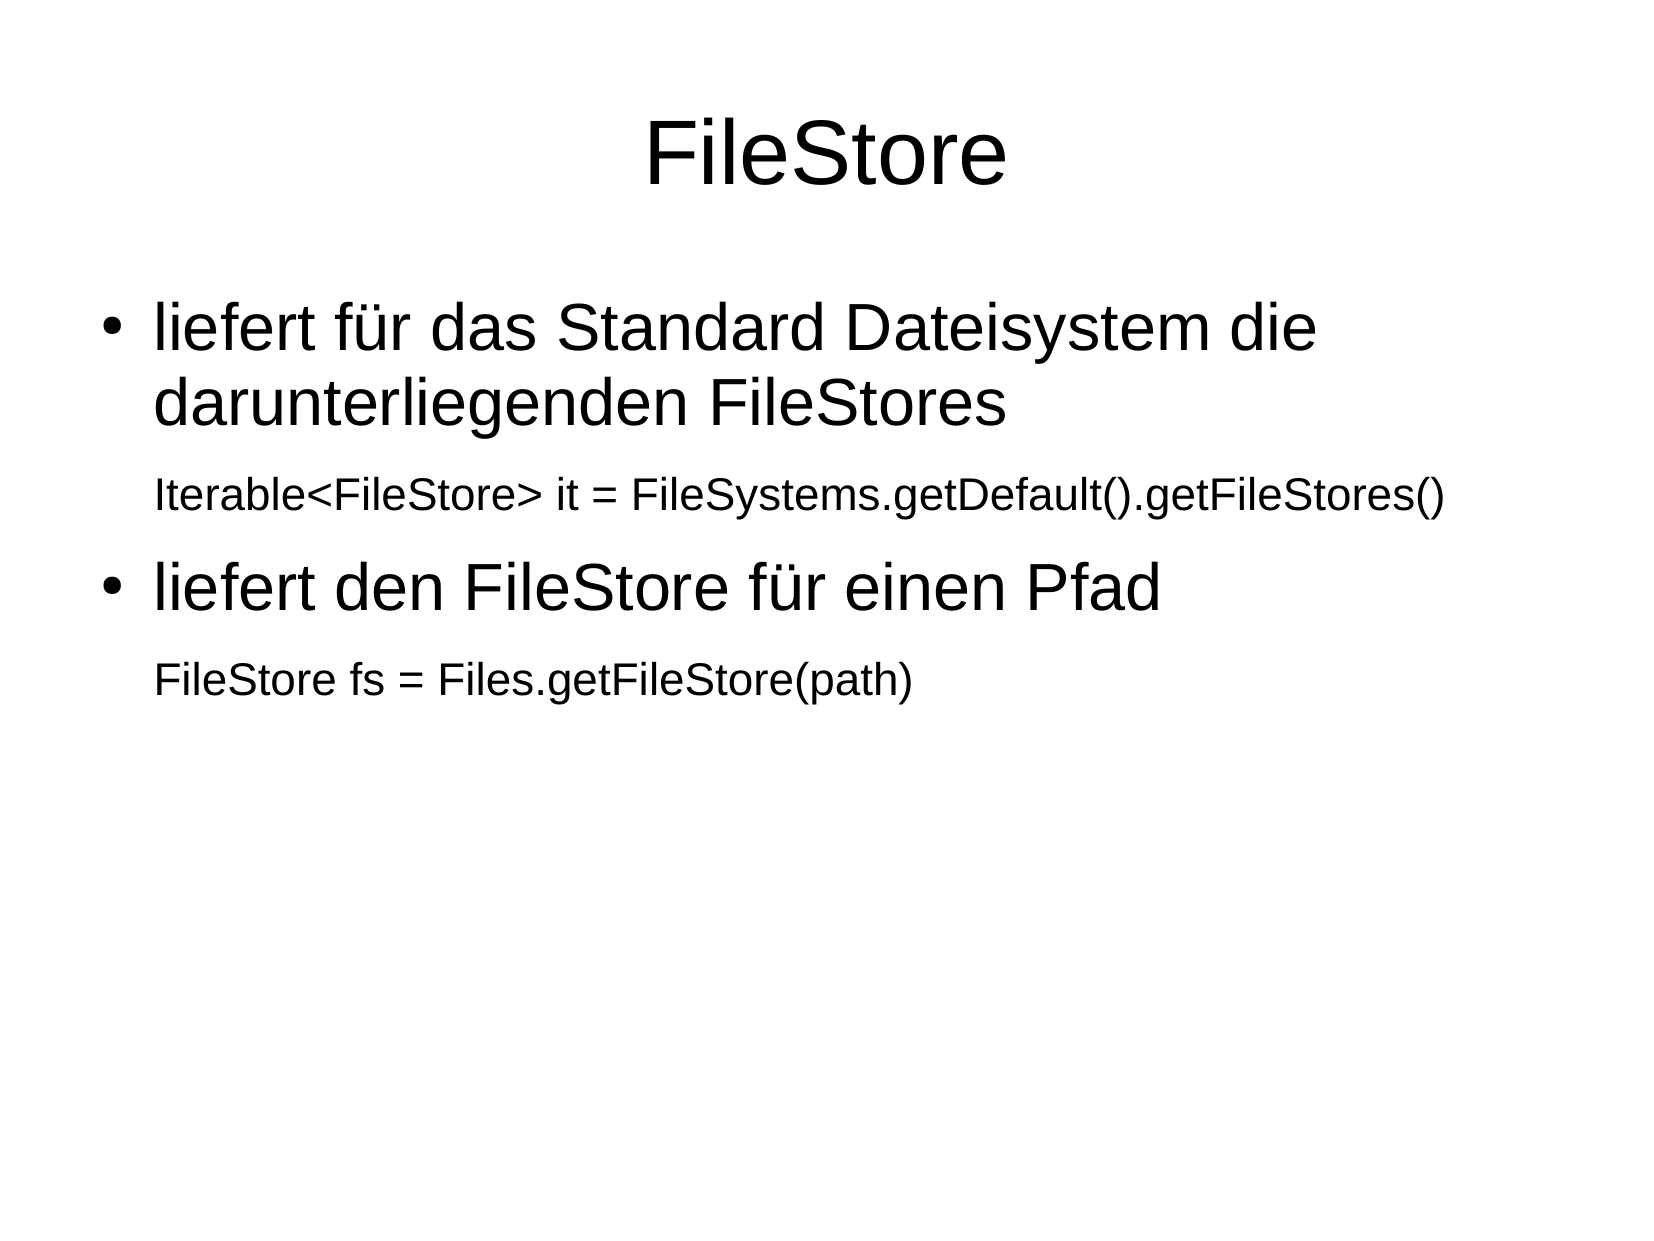

# FileStore
liefert für das Standard Dateisystem die darunterliegenden FileStores
Iterable<FileStore> it = FileSystems.getDefault().getFileStores()
liefert den FileStore für einen Pfad
FileStore fs = Files.getFileStore(path)